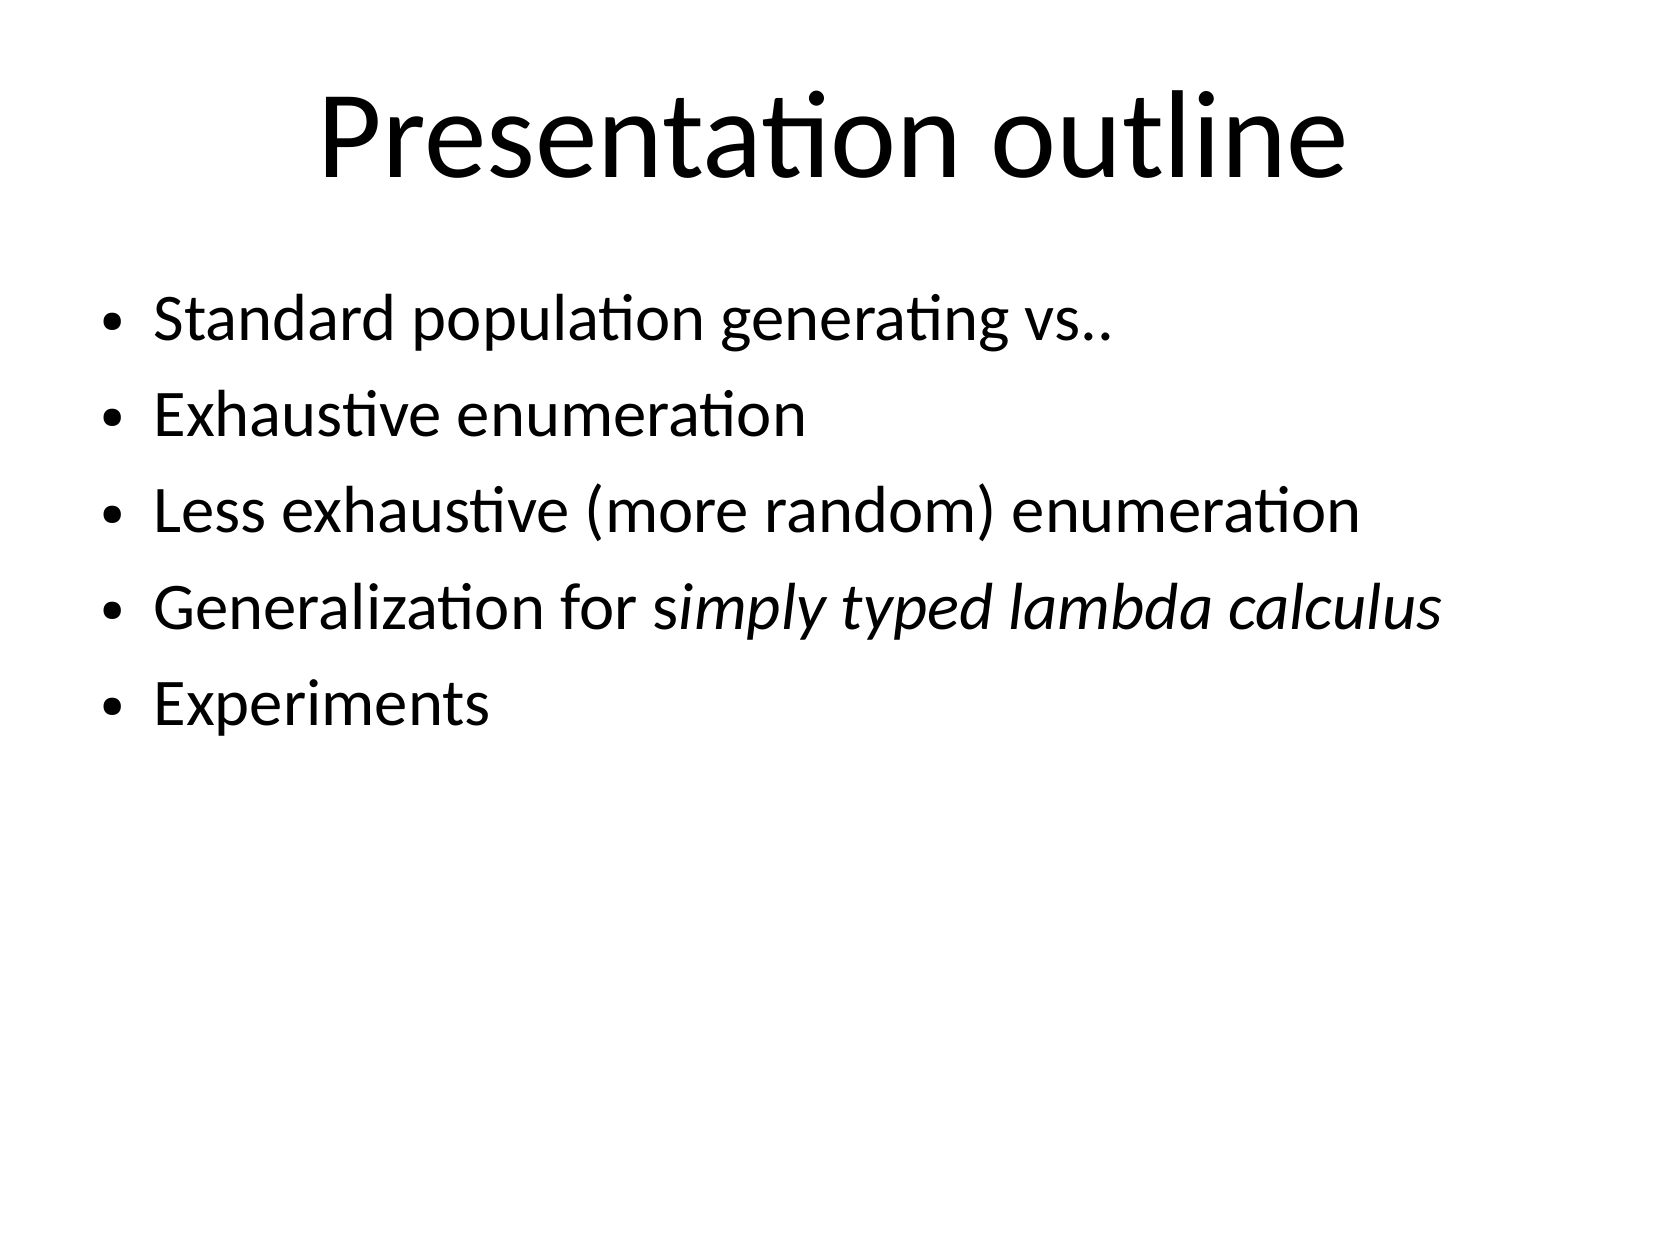

# Presentation outline
Standard population generating vs..
Exhaustive enumeration
Less exhaustive (more random) enumeration
Generalization for simply typed lambda calculus
Experiments